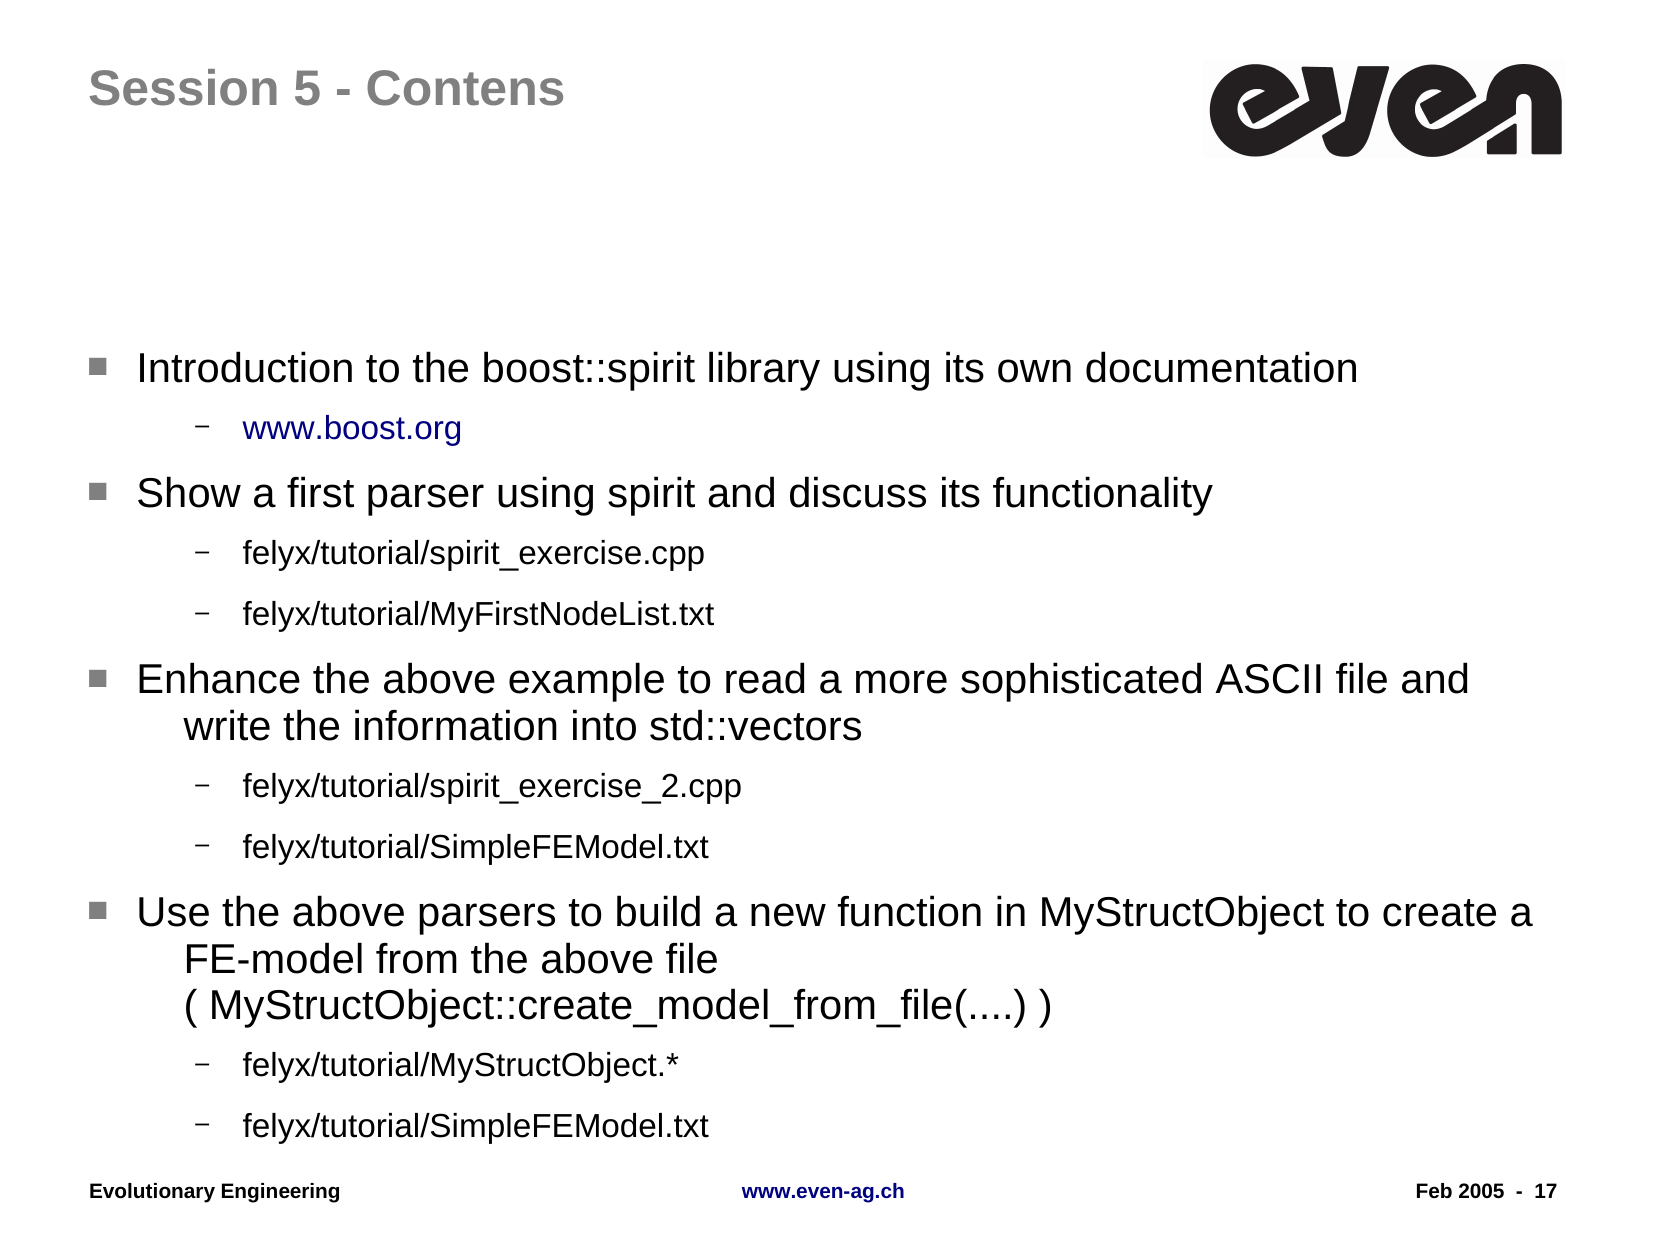

# Session 5 - Contens
Introduction to the boost::spirit library using its own documentation
www.boost.org
Show a first parser using spirit and discuss its functionality
felyx/tutorial/spirit_exercise.cpp
felyx/tutorial/MyFirstNodeList.txt
Enhance the above example to read a more sophisticated ASCII file and write the information into std::vectors
felyx/tutorial/spirit_exercise_2.cpp
felyx/tutorial/SimpleFEModel.txt
Use the above parsers to build a new function in MyStructObject to create a FE-model from the above file ( MyStructObject::create_model_from_file(....) )
felyx/tutorial/MyStructObject.*
felyx/tutorial/SimpleFEModel.txt